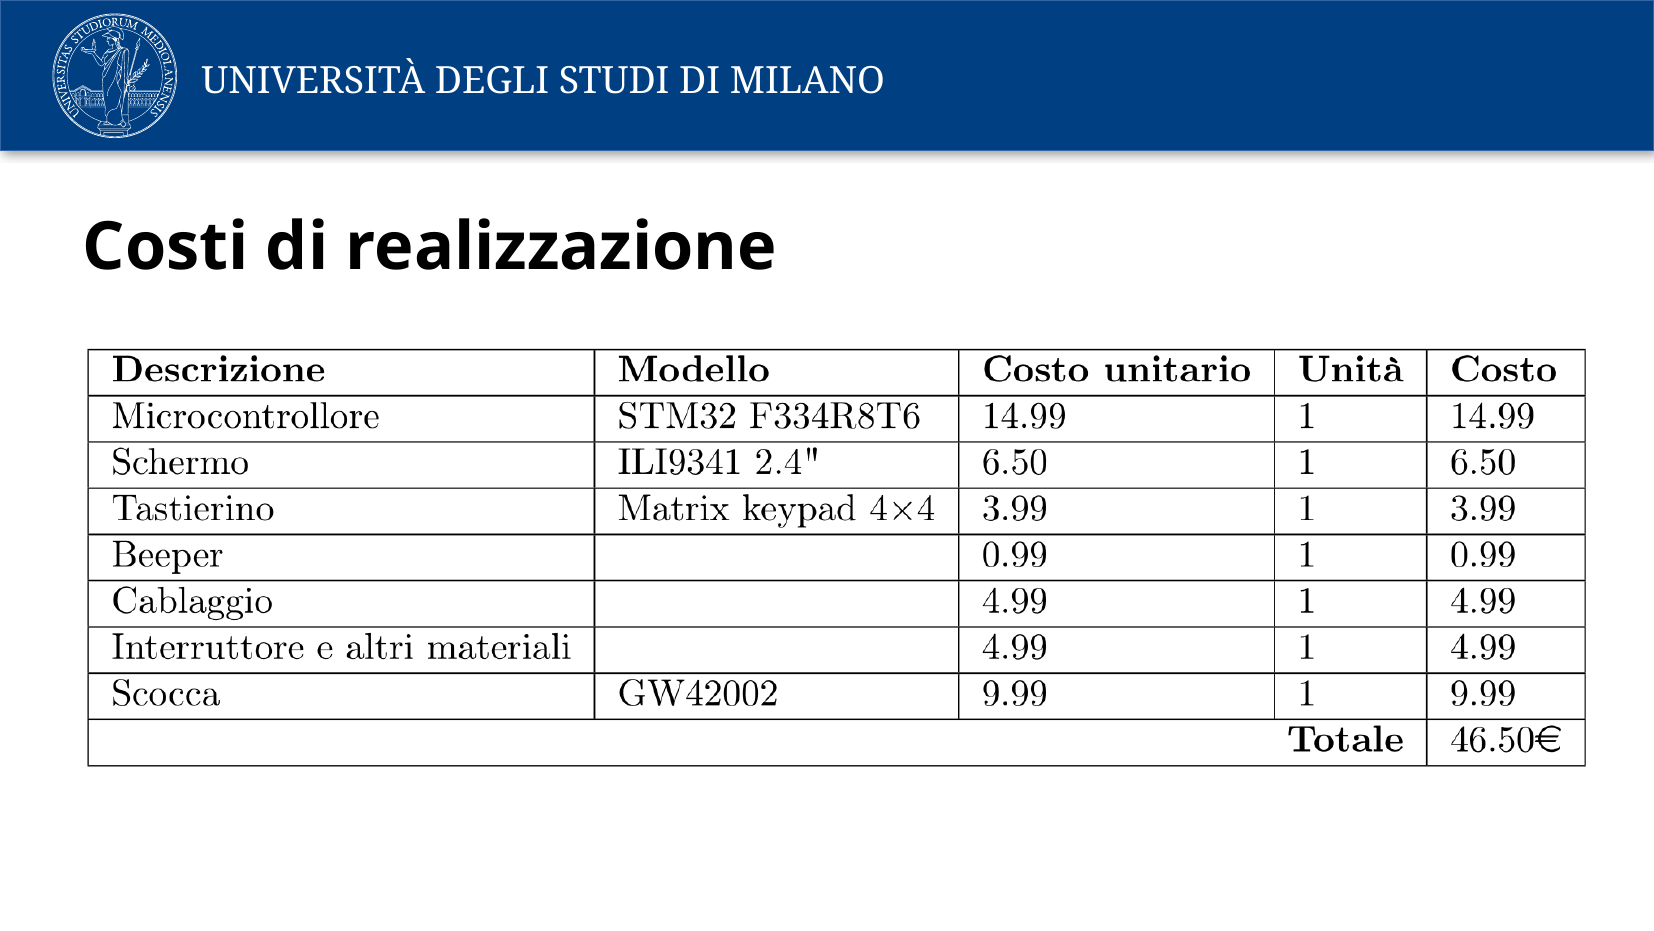

UNIVERSITÀ DEGLI STUDI DI MILANO
# Costi di realizzazione